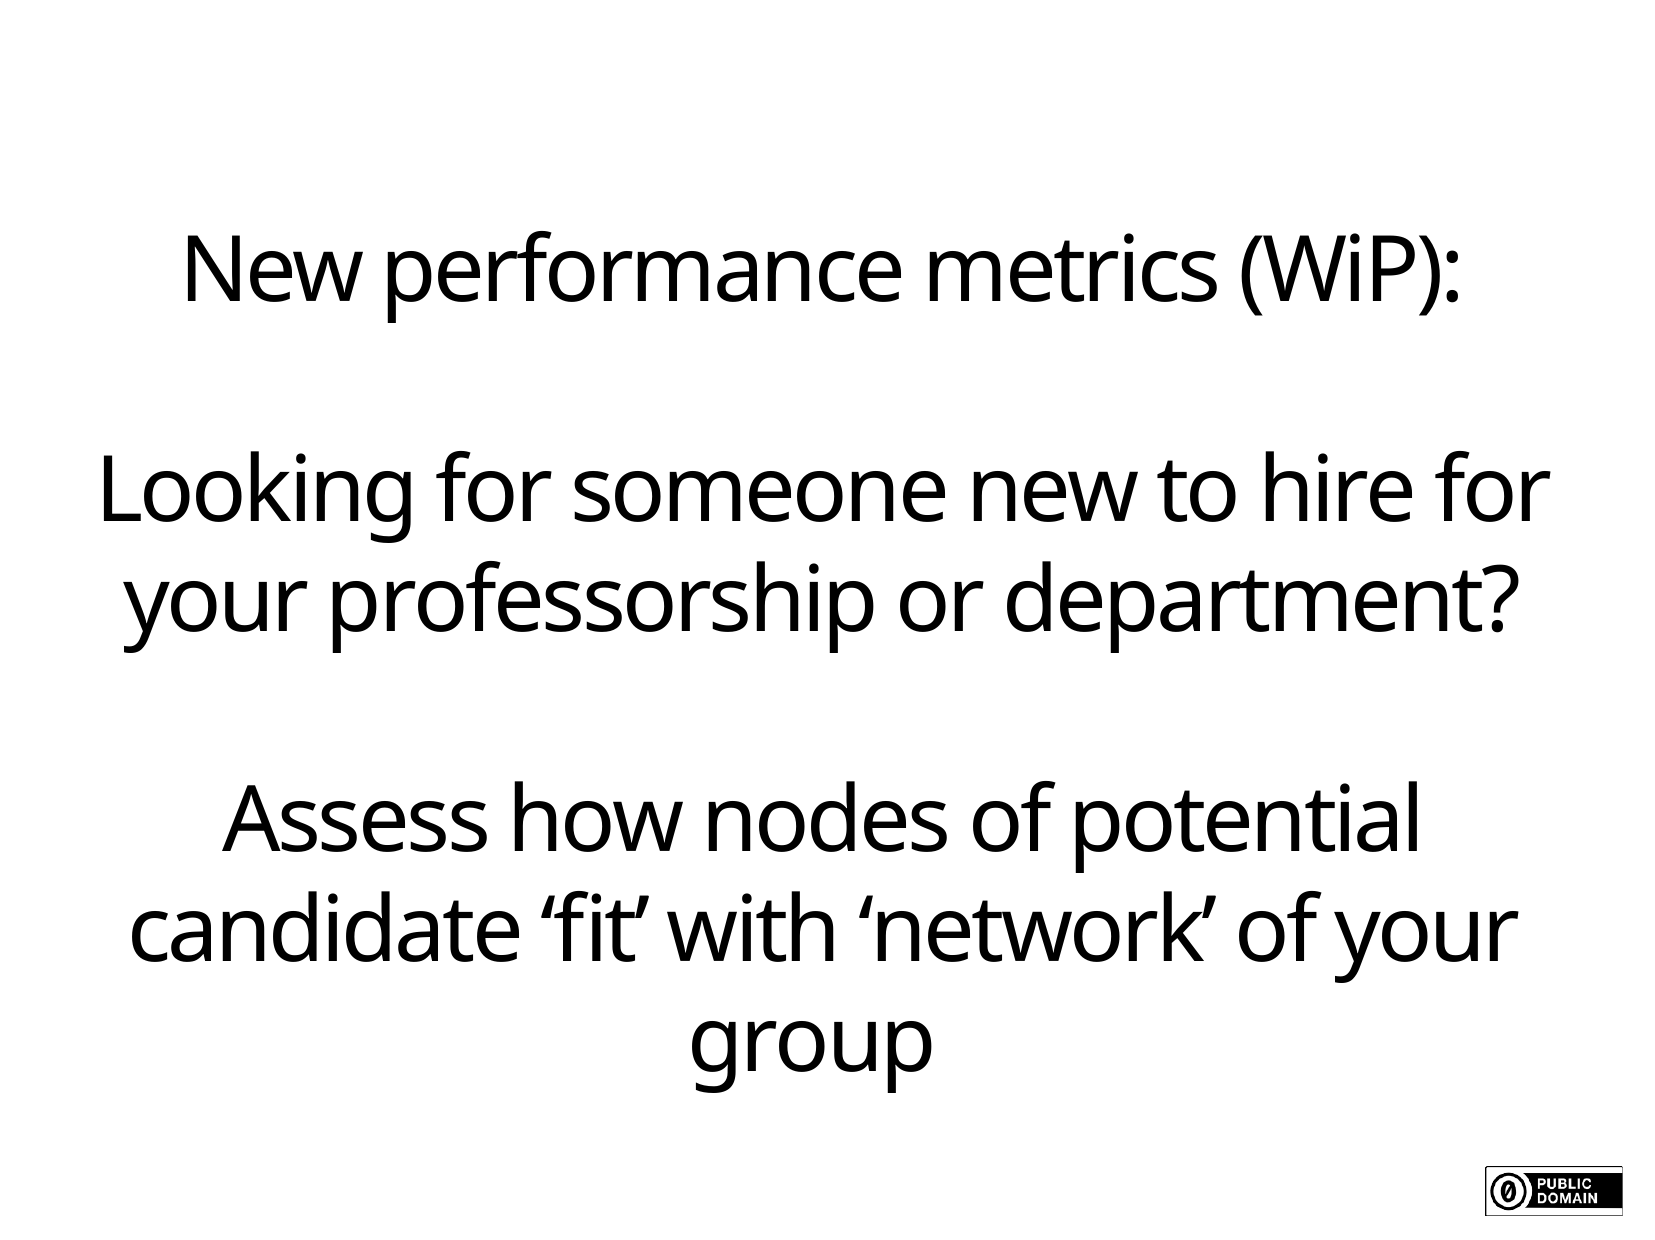

New performance metrics (WiP):
Looking for someone new to hire for your professorship or department?
Assess how nodes of potential candidate ‘fit’ with ‘network’ of your group